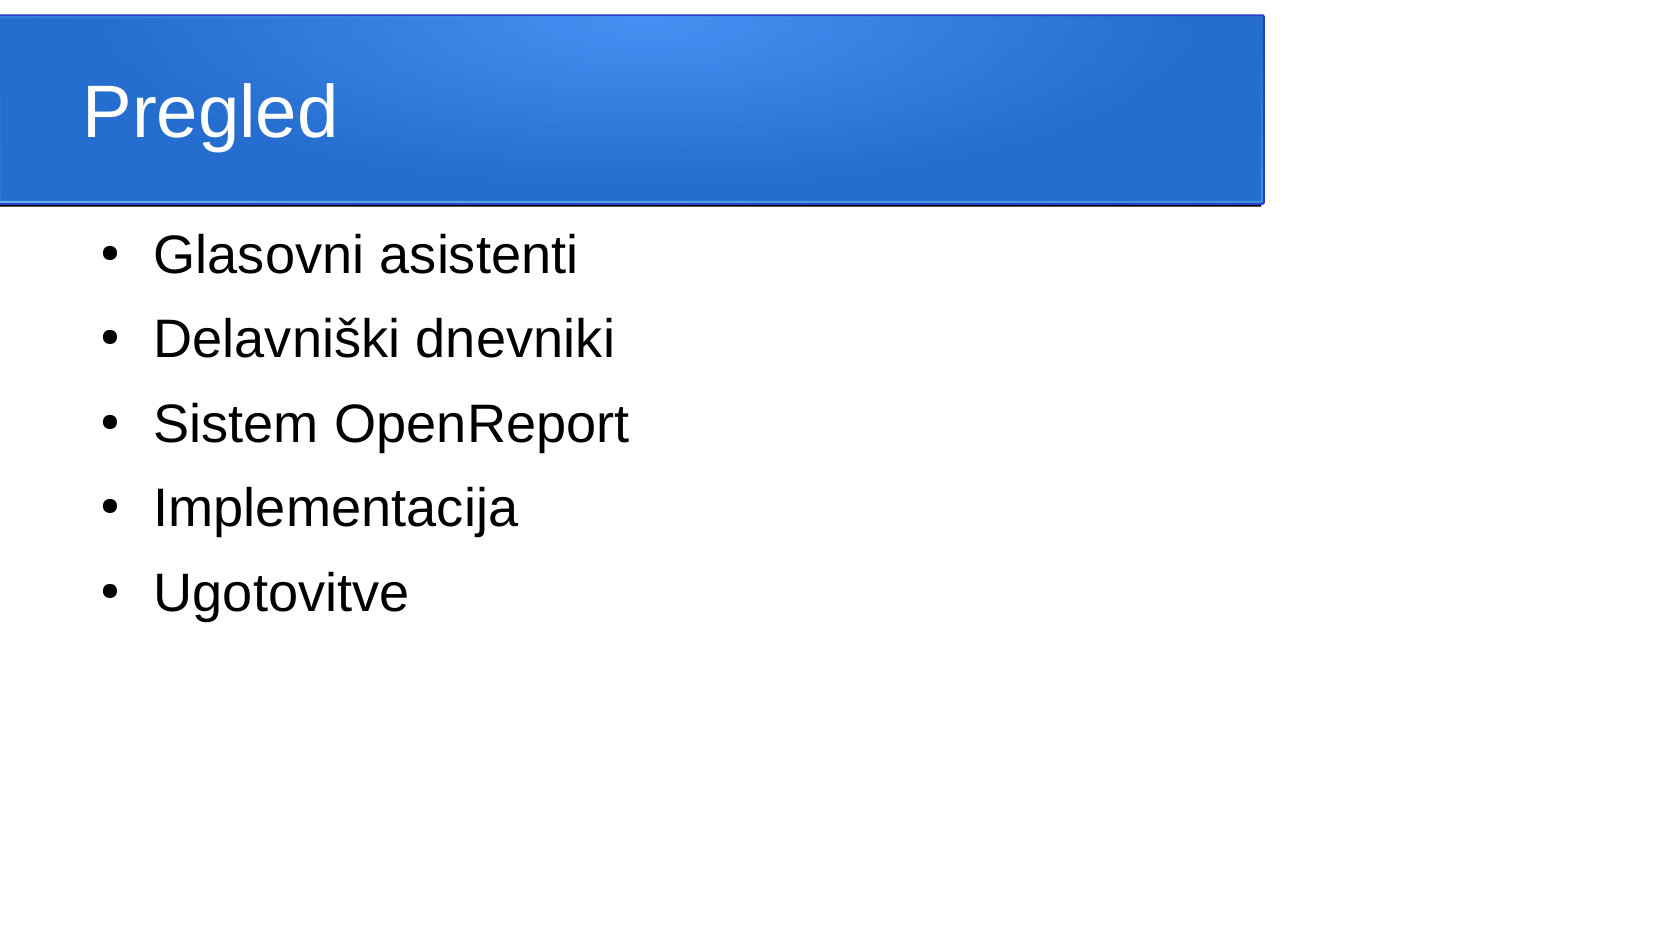

# Pregled
Glasovni asistenti
Delavniški dnevniki
Sistem OpenReport
Implementacija
Ugotovitve